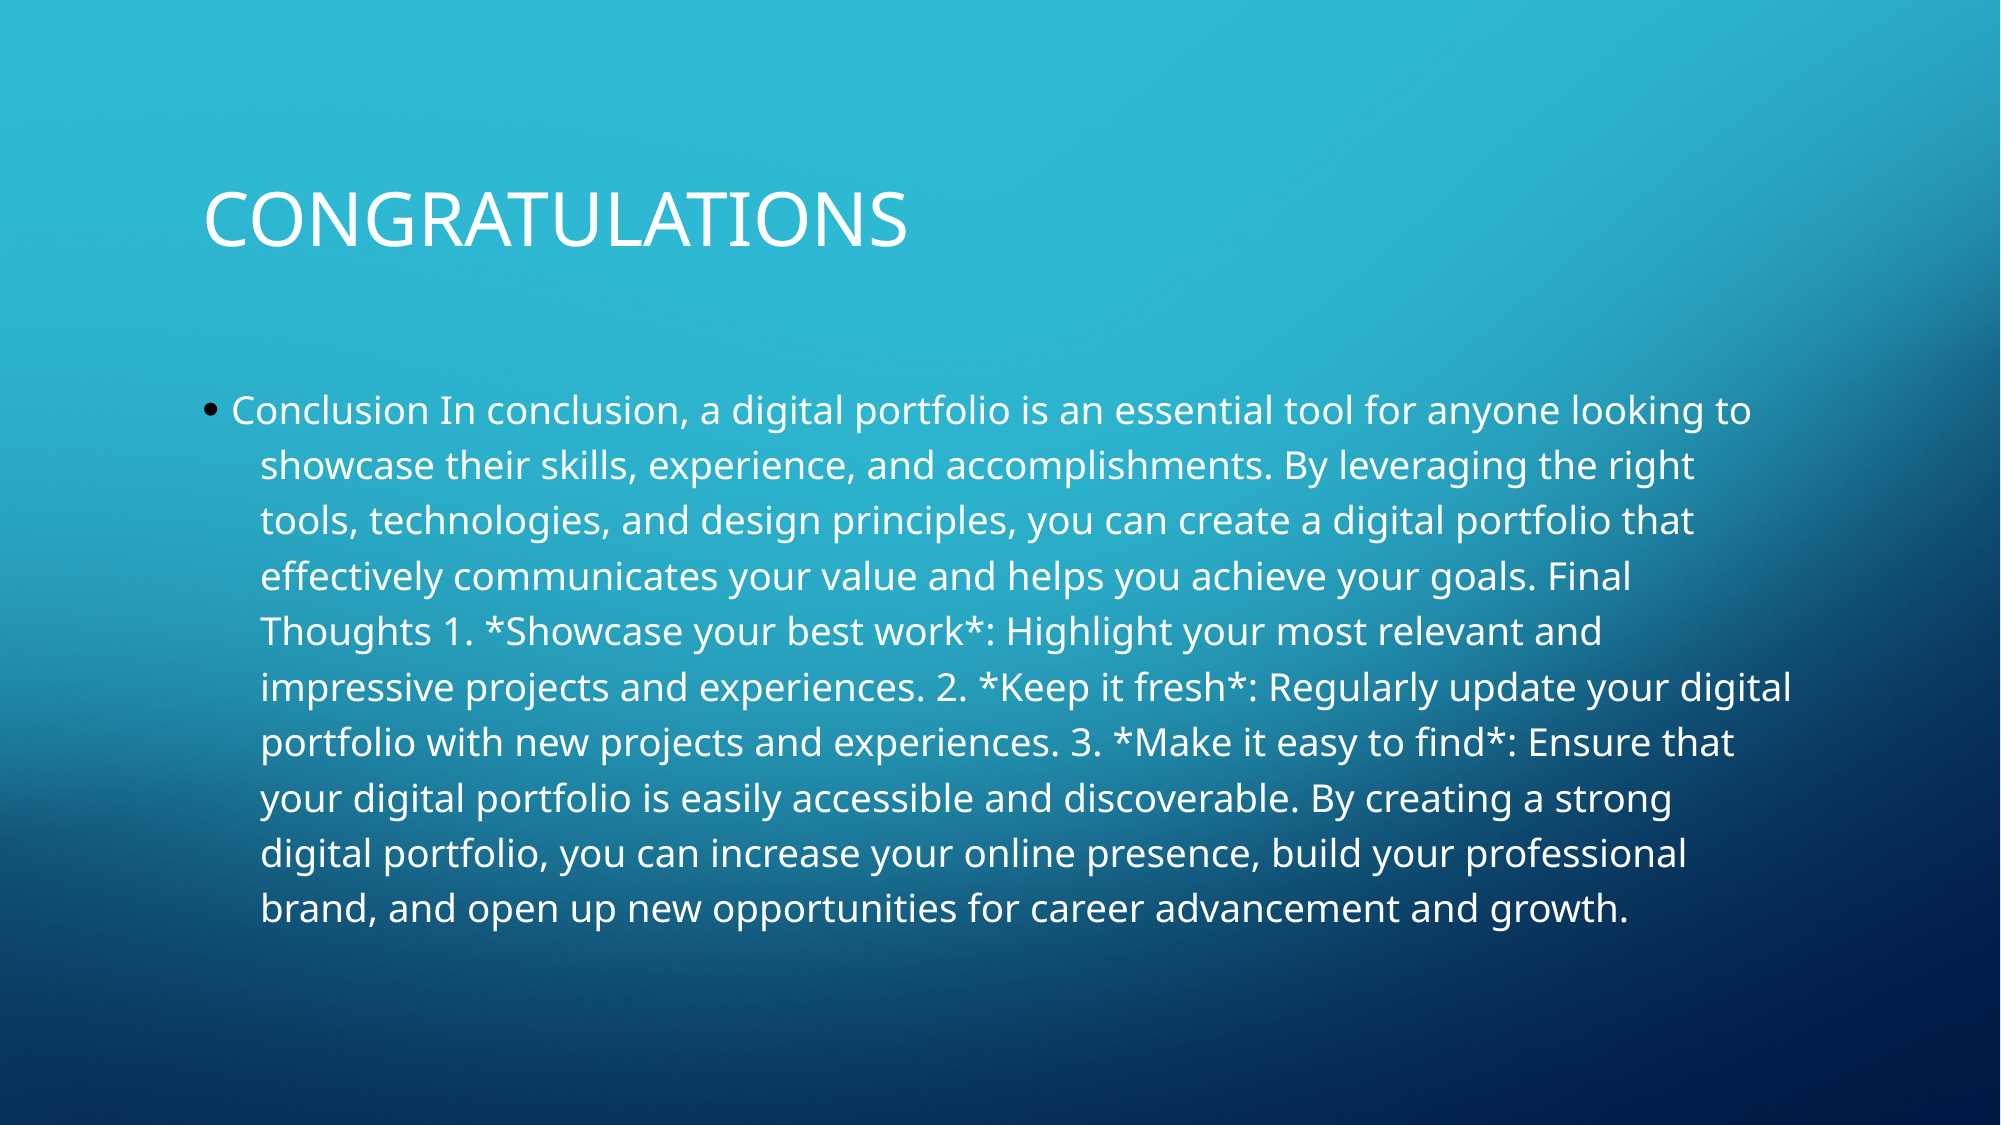

# CONGRATULATIONS
Conclusion In conclusion, a digital portfolio is an essential tool for anyone looking to showcase their skills, experience, and accomplishments. By leveraging the right tools, technologies, and design principles, you can create a digital portfolio that effectively communicates your value and helps you achieve your goals. Final Thoughts 1. *Showcase your best work*: Highlight your most relevant and impressive projects and experiences. 2. *Keep it fresh*: Regularly update your digital portfolio with new projects and experiences. 3. *Make it easy to find*: Ensure that your digital portfolio is easily accessible and discoverable. By creating a strong digital portfolio, you can increase your online presence, build your professional brand, and open up new opportunities for career advancement and growth.